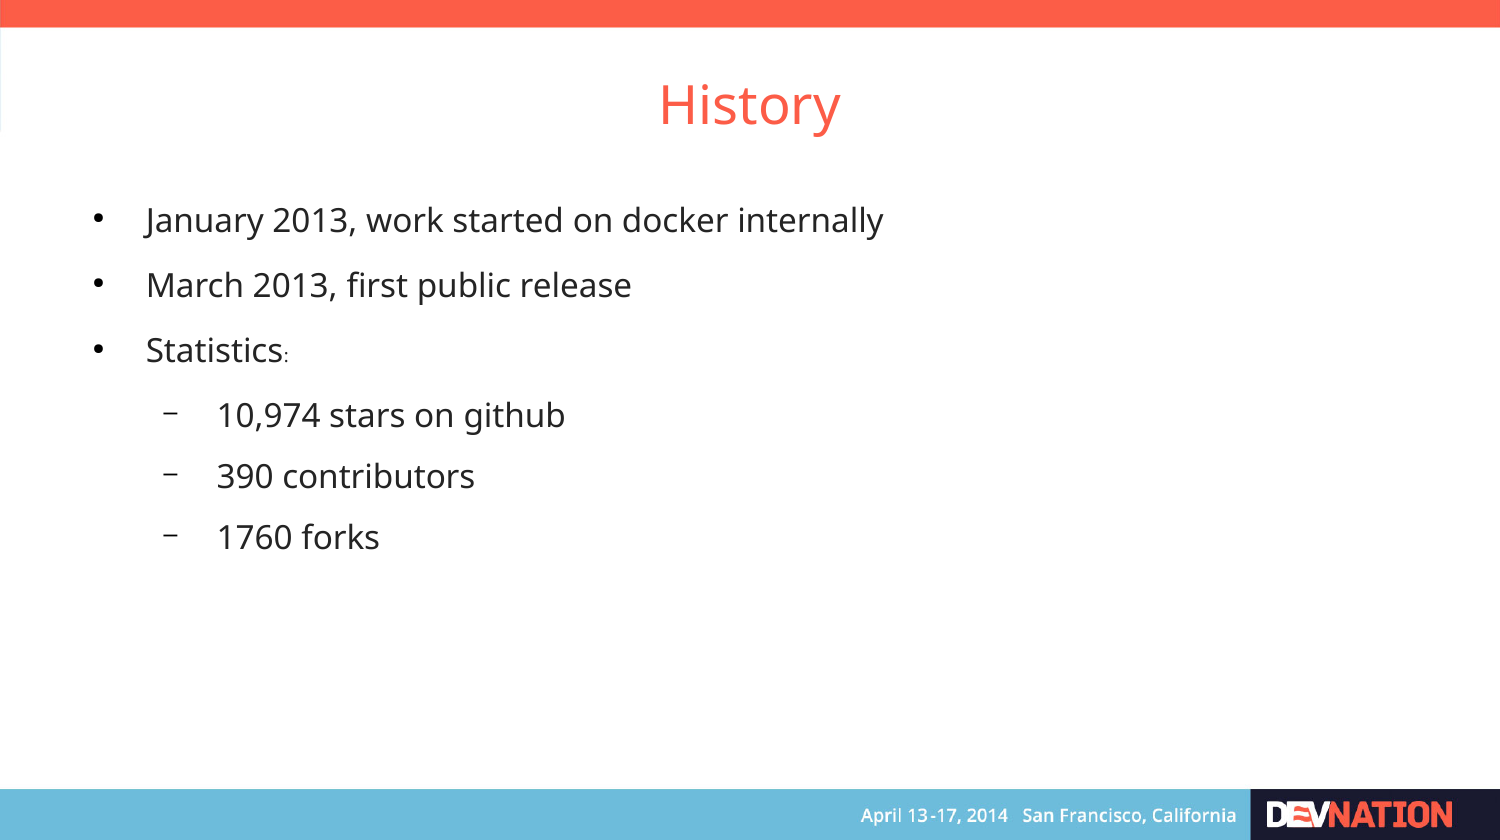

# History
January 2013, work started on docker internally
March 2013, first public release
Statistics:
10,974 stars on github
390 contributors
1760 forks